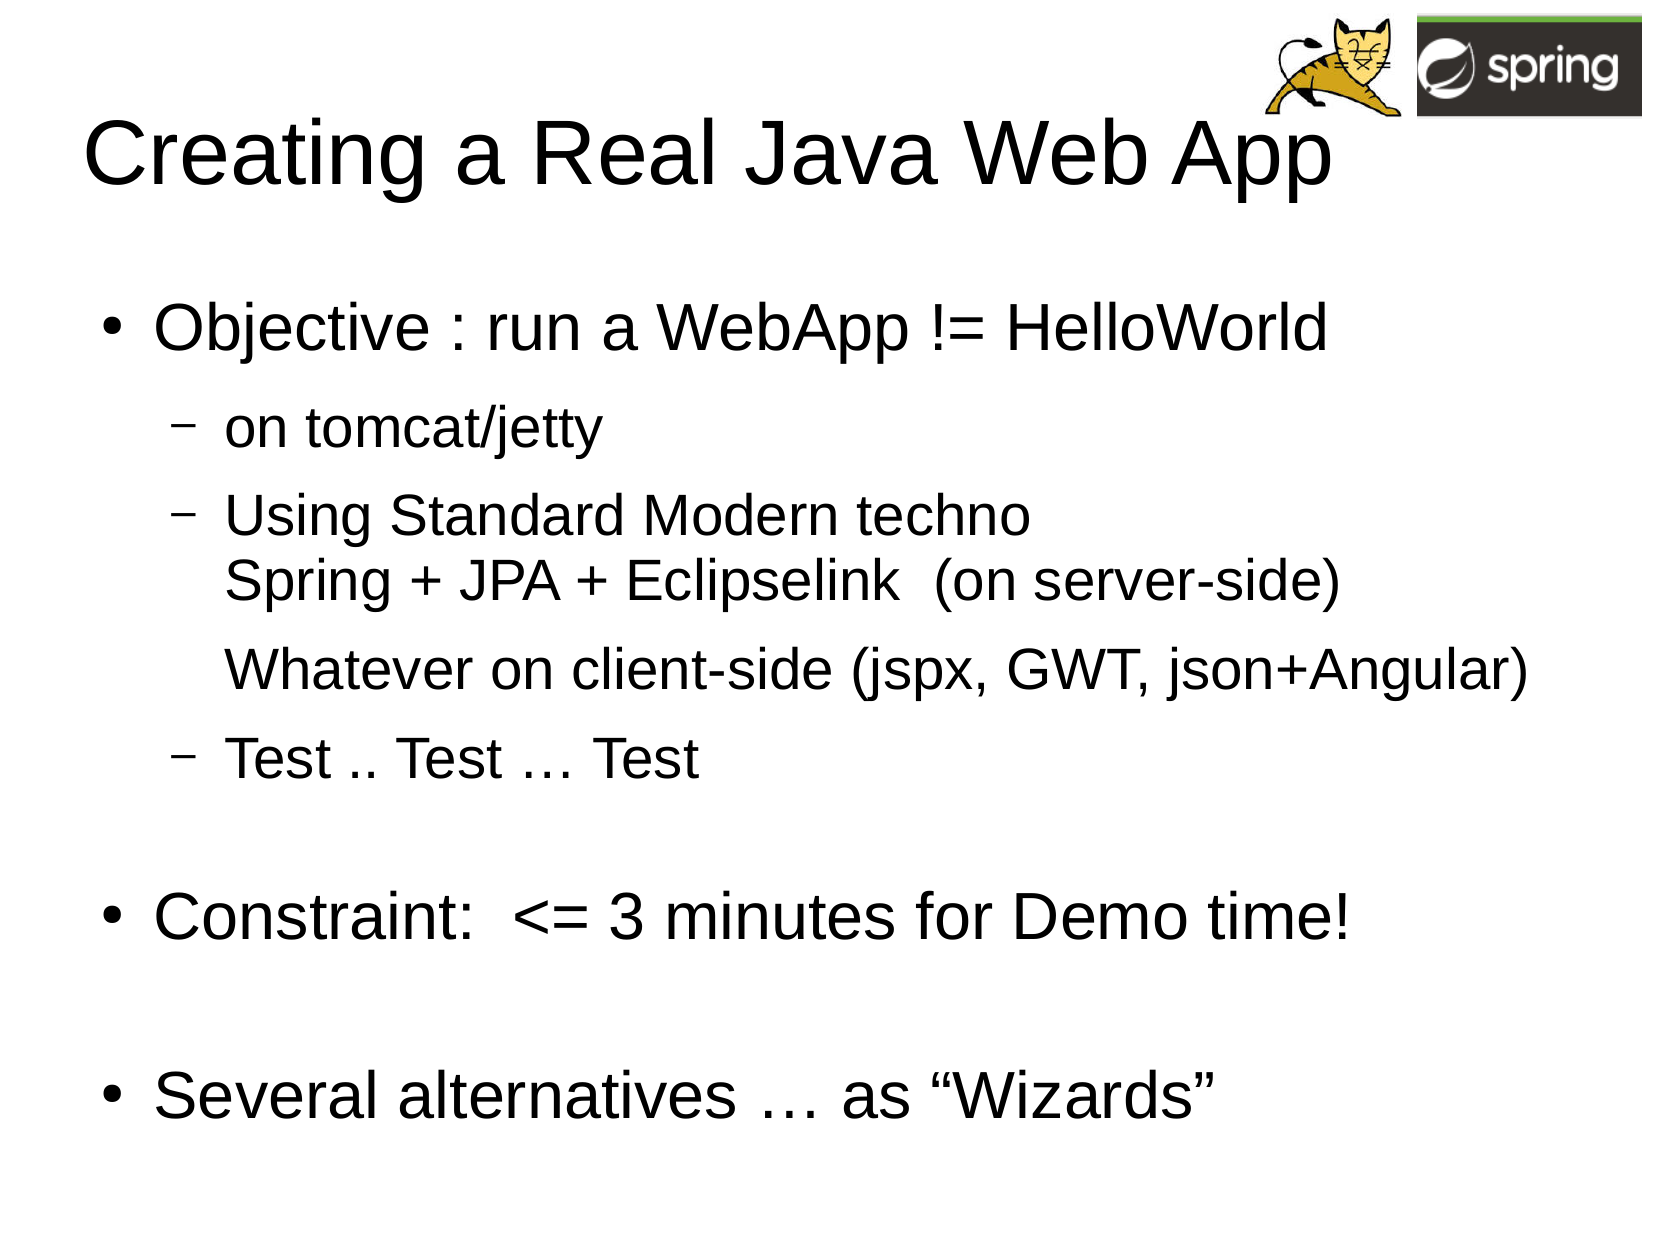

# Creating a Real Java Web App
Objective : run a WebApp != HelloWorld
on tomcat/jetty
Using Standard Modern techno
Spring + JPA + Eclipselink (on server-side)
Whatever on client-side (jspx, GWT, json+Angular)
Test .. Test … Test
Constraint: <= 3 minutes for Demo time!
Several alternatives … as “Wizards”